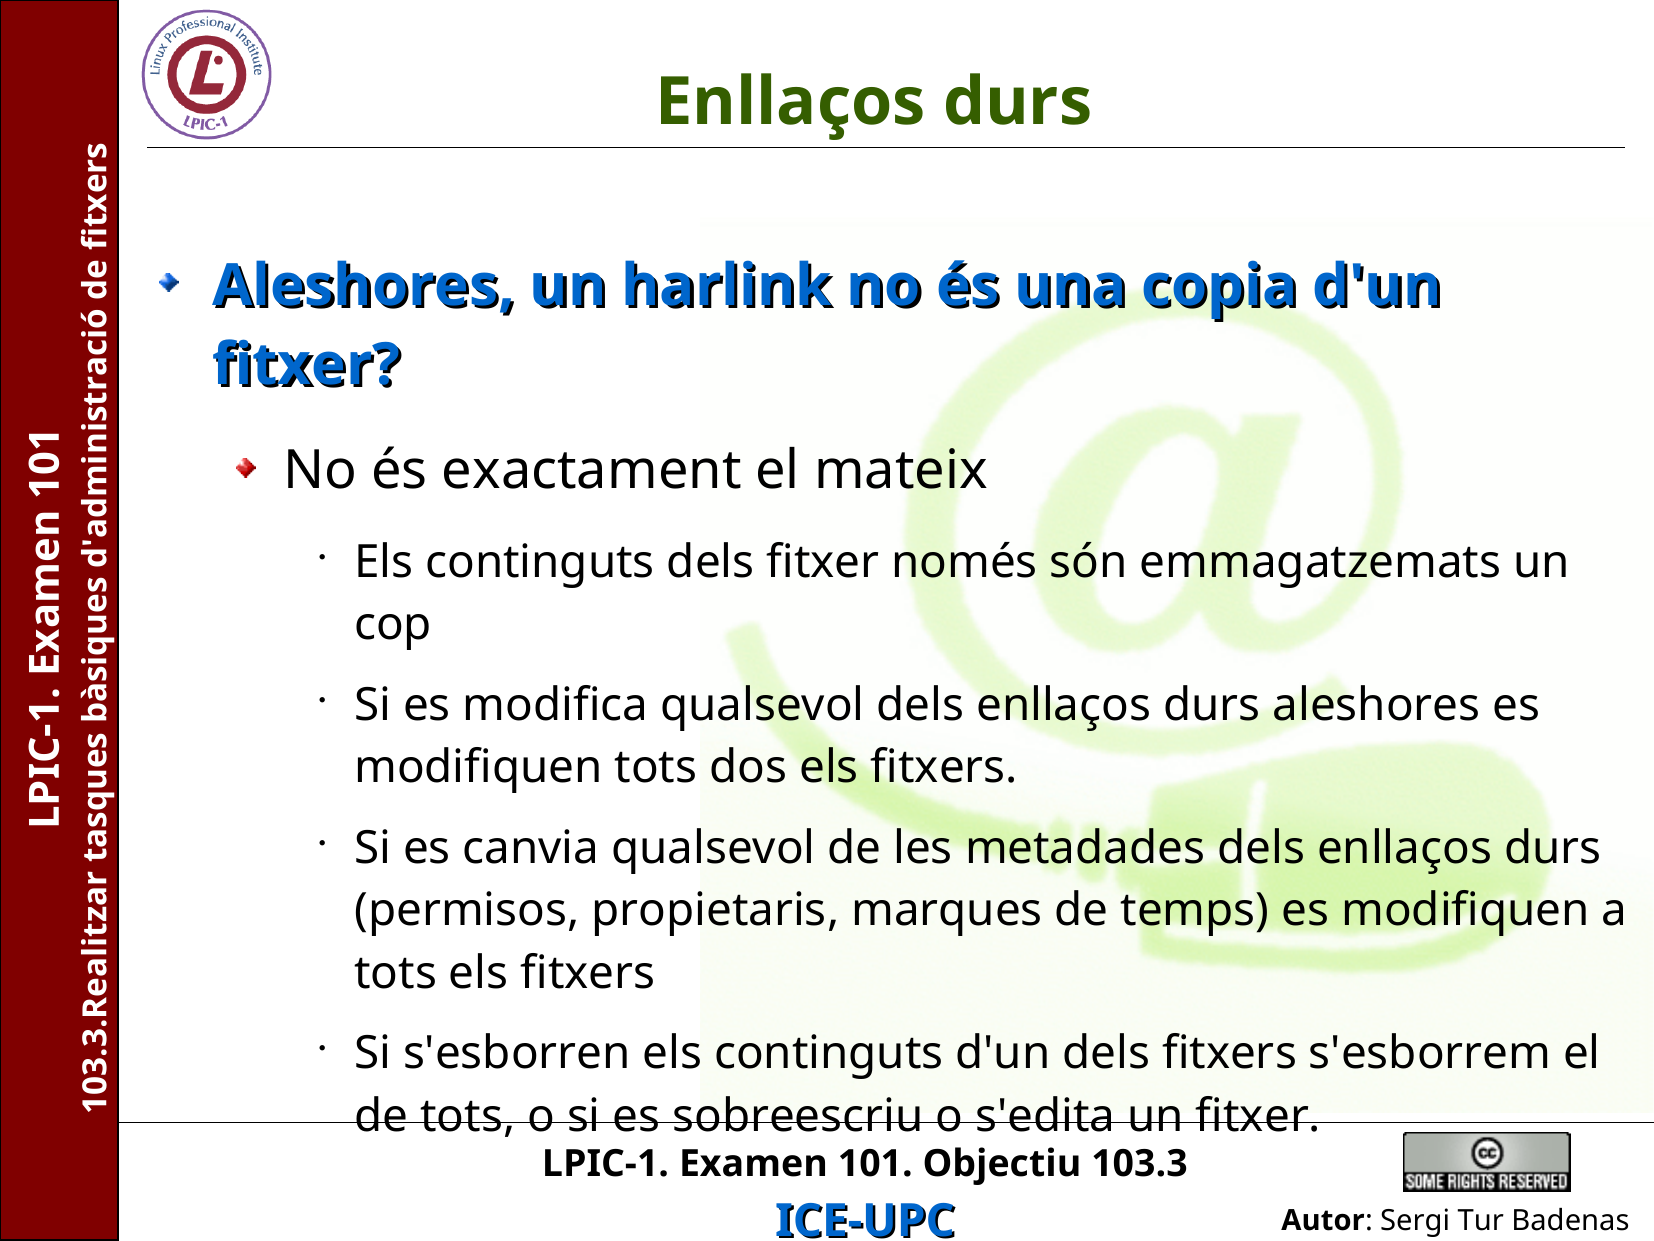

# Enllaços durs
Aleshores, un harlink no és una copia d'un fitxer?
No és exactament el mateix
Els continguts dels fitxer només són emmagatzemats un cop
Si es modifica qualsevol dels enllaços durs aleshores es modifiquen tots dos els fitxers.
Si es canvia qualsevol de les metadades dels enllaços durs (permisos, propietaris, marques de temps) es modifiquen a tots els fitxers
Si s'esborren els continguts d'un dels fitxers s'esborrem el de tots, o si es sobreescriu o s'edita un fitxer.